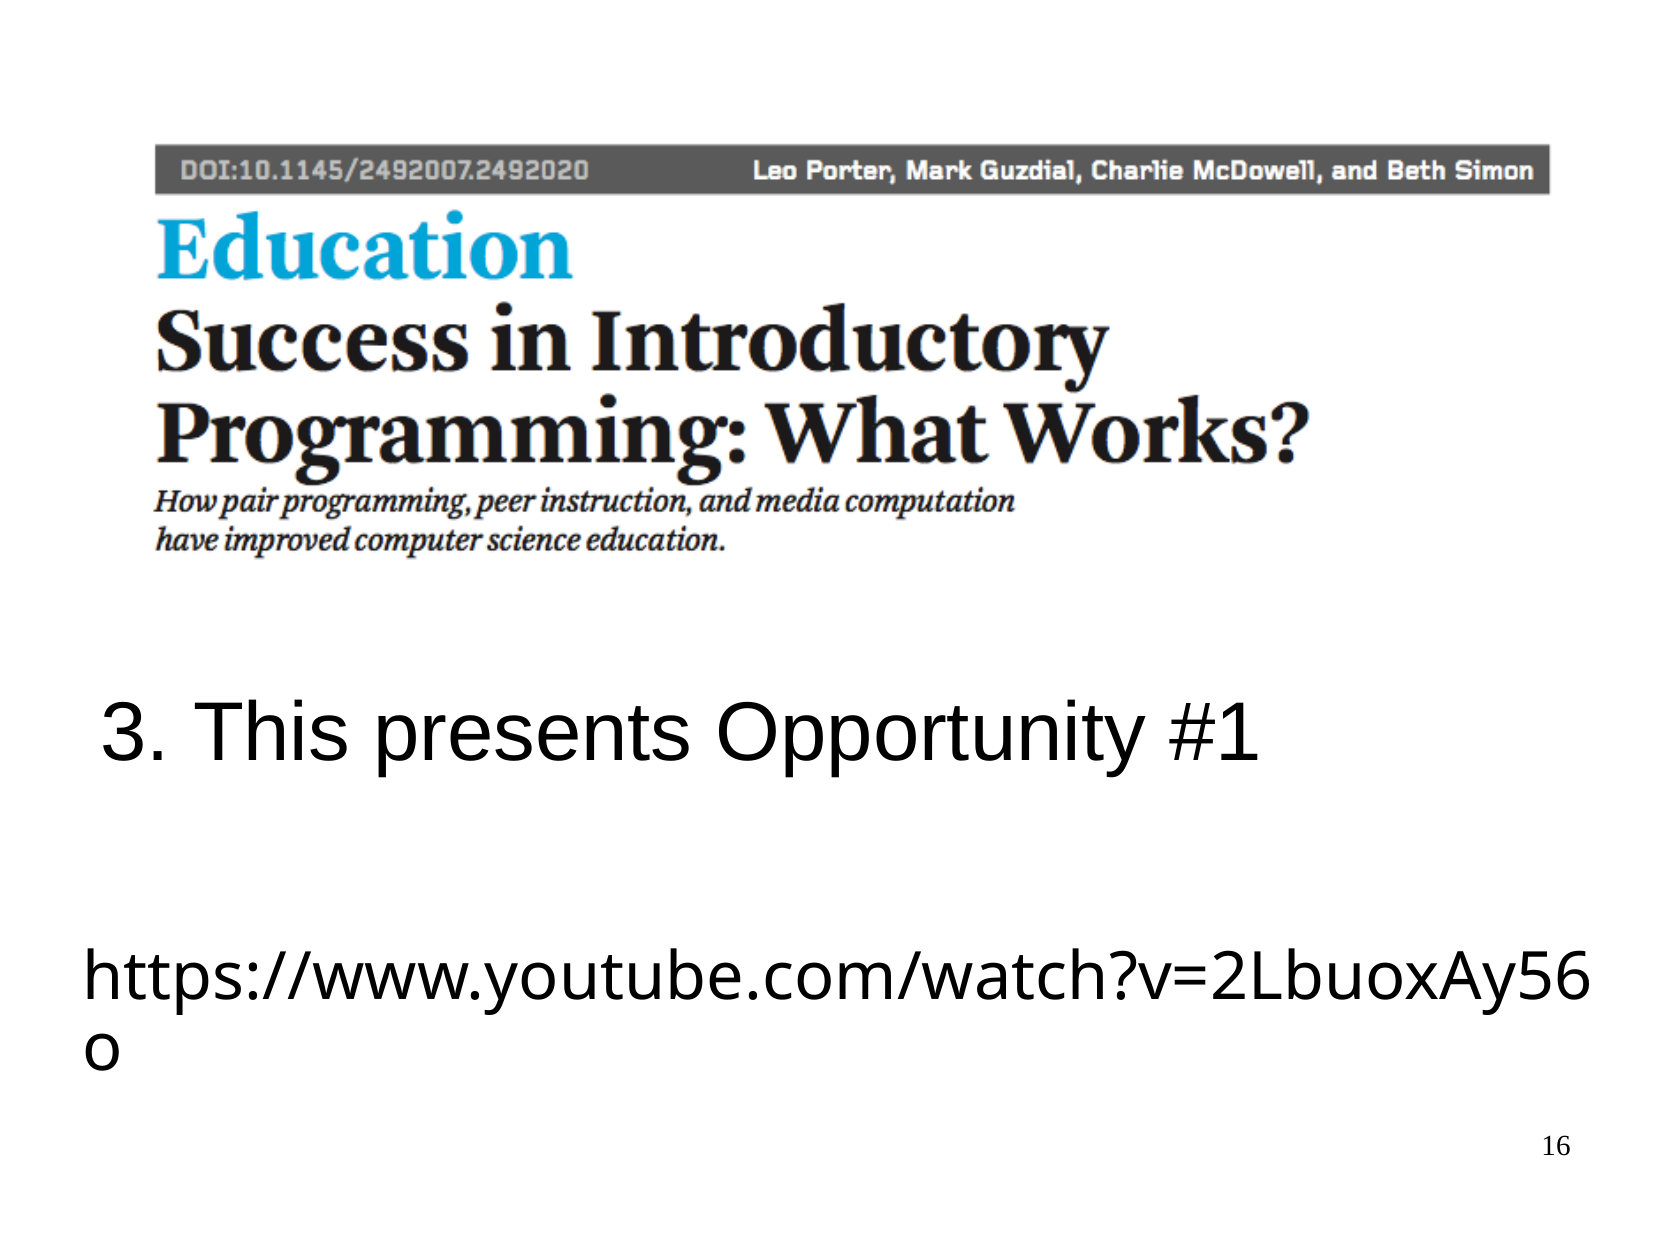

# This presents Opportunity #1
https://www.youtube.com/watch?v=2LbuoxAy56o
16